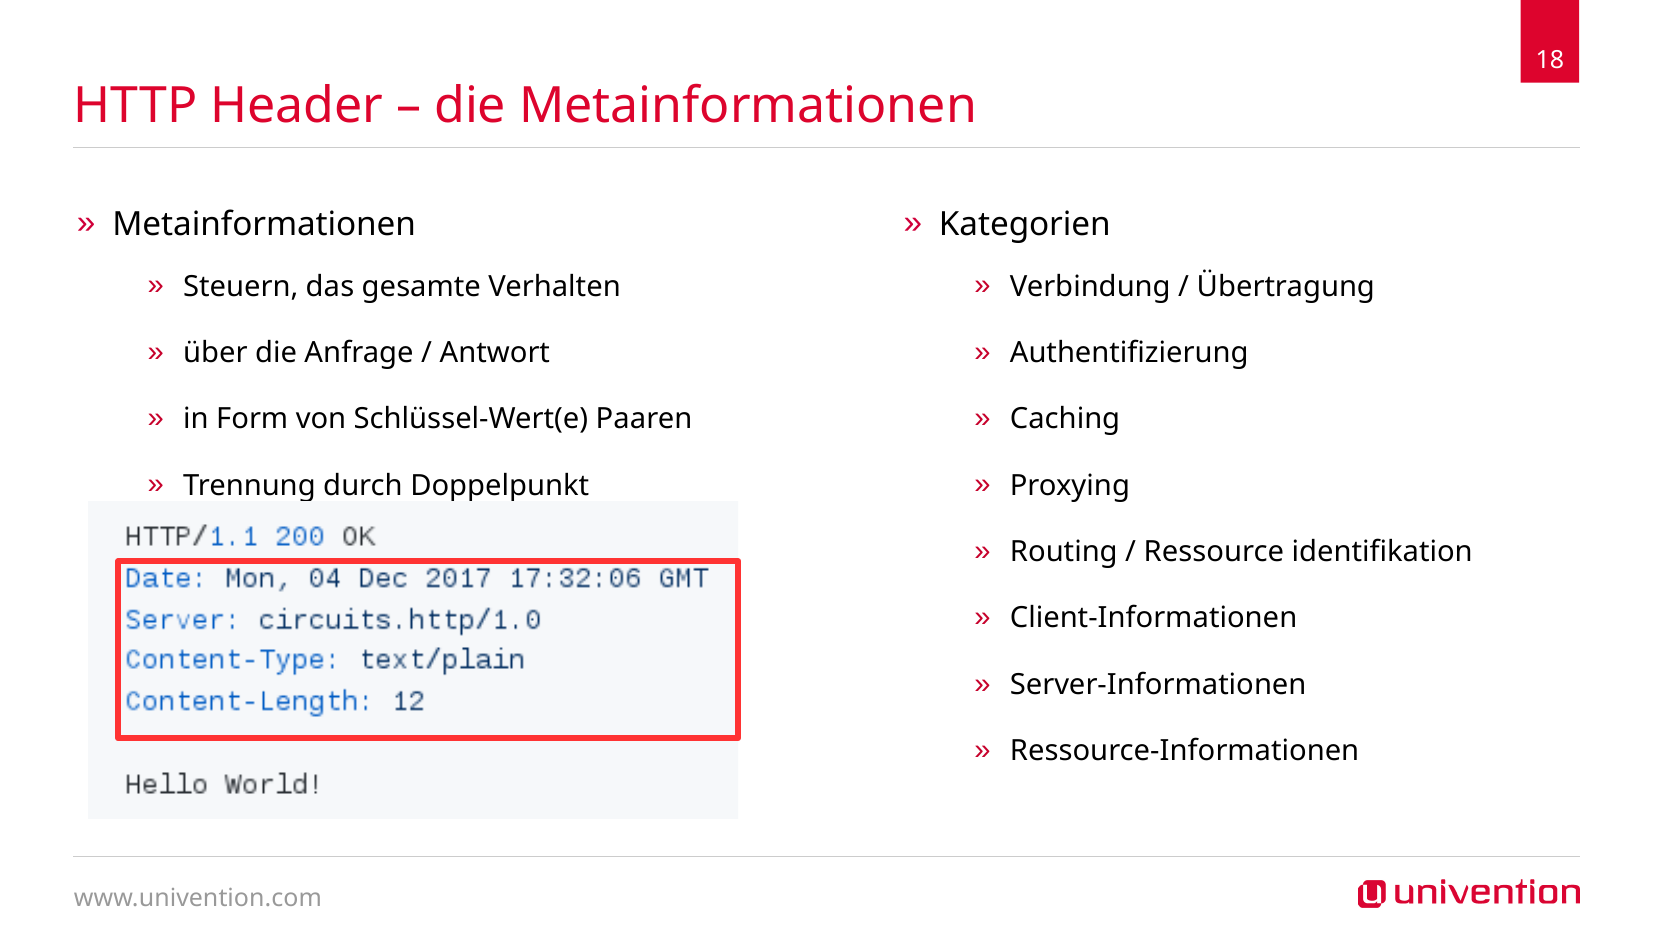

# HTTP Header – die Metainformationen
Metainformationen
Steuern, das gesamte Verhalten
über die Anfrage / Antwort
in Form von Schlüssel-Wert(e) Paaren
Trennung durch Doppelpunkt
Mehrere Werte z.B. kommaspeariert
Kategorien
Verbindung / Übertragung
Authentifizierung
Caching
Proxying
Routing / Ressource identifikation
Client-Informationen
Server-Informationen
Ressource-Informationen